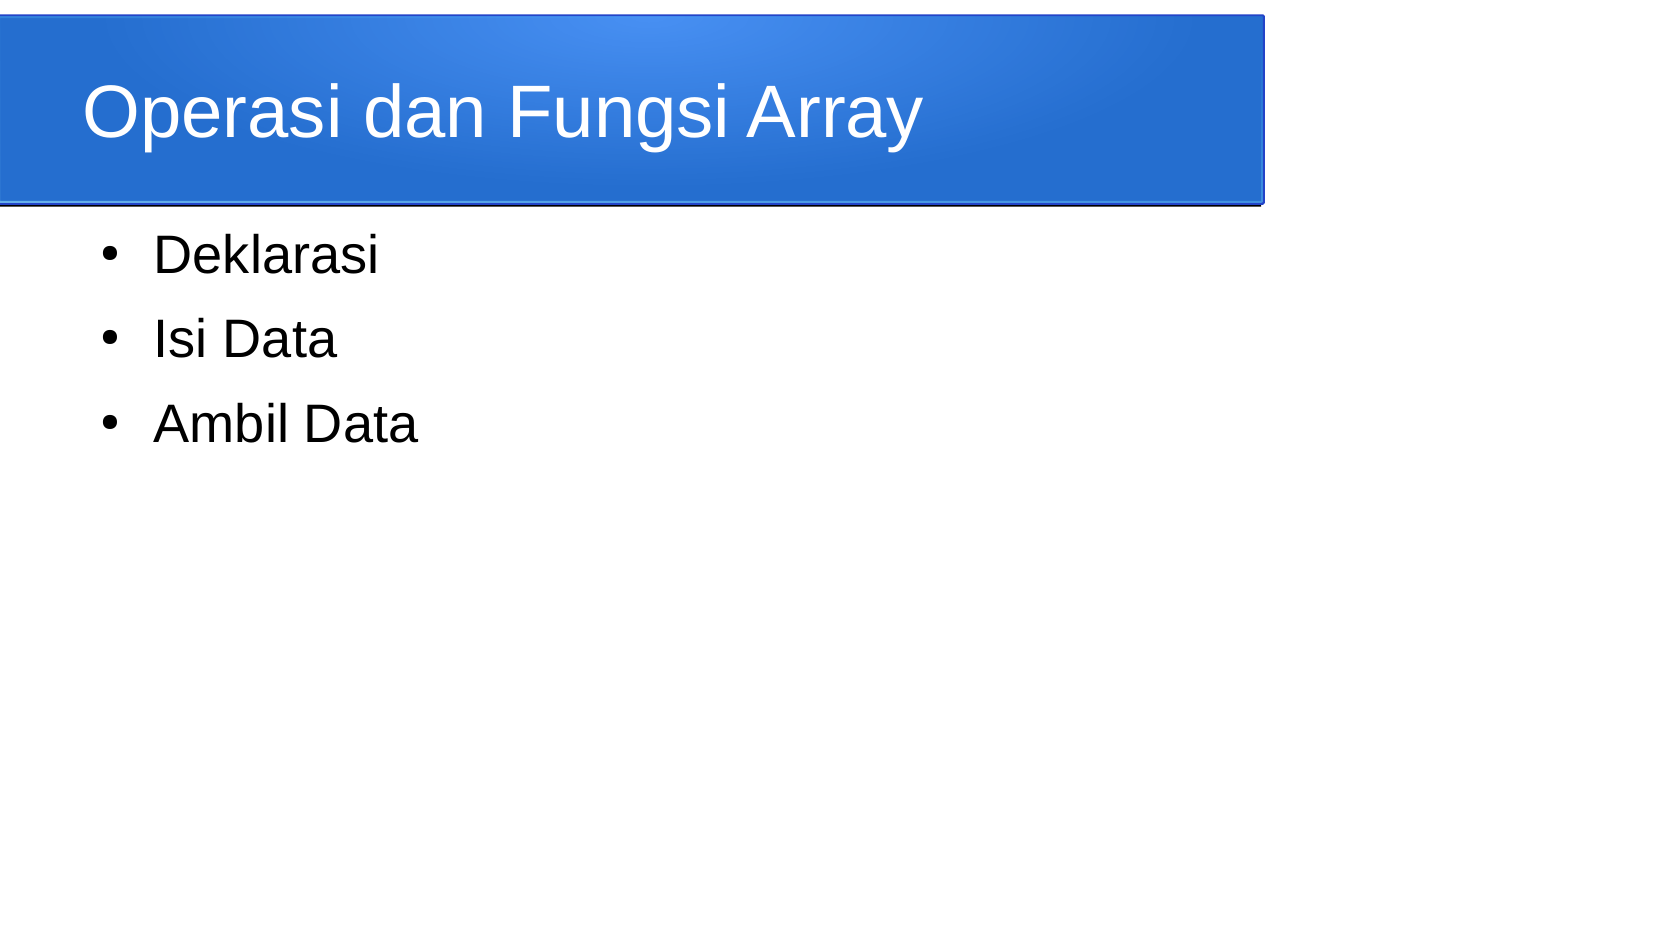

# Operasi dan Fungsi Array
Deklarasi
Isi Data
Ambil Data